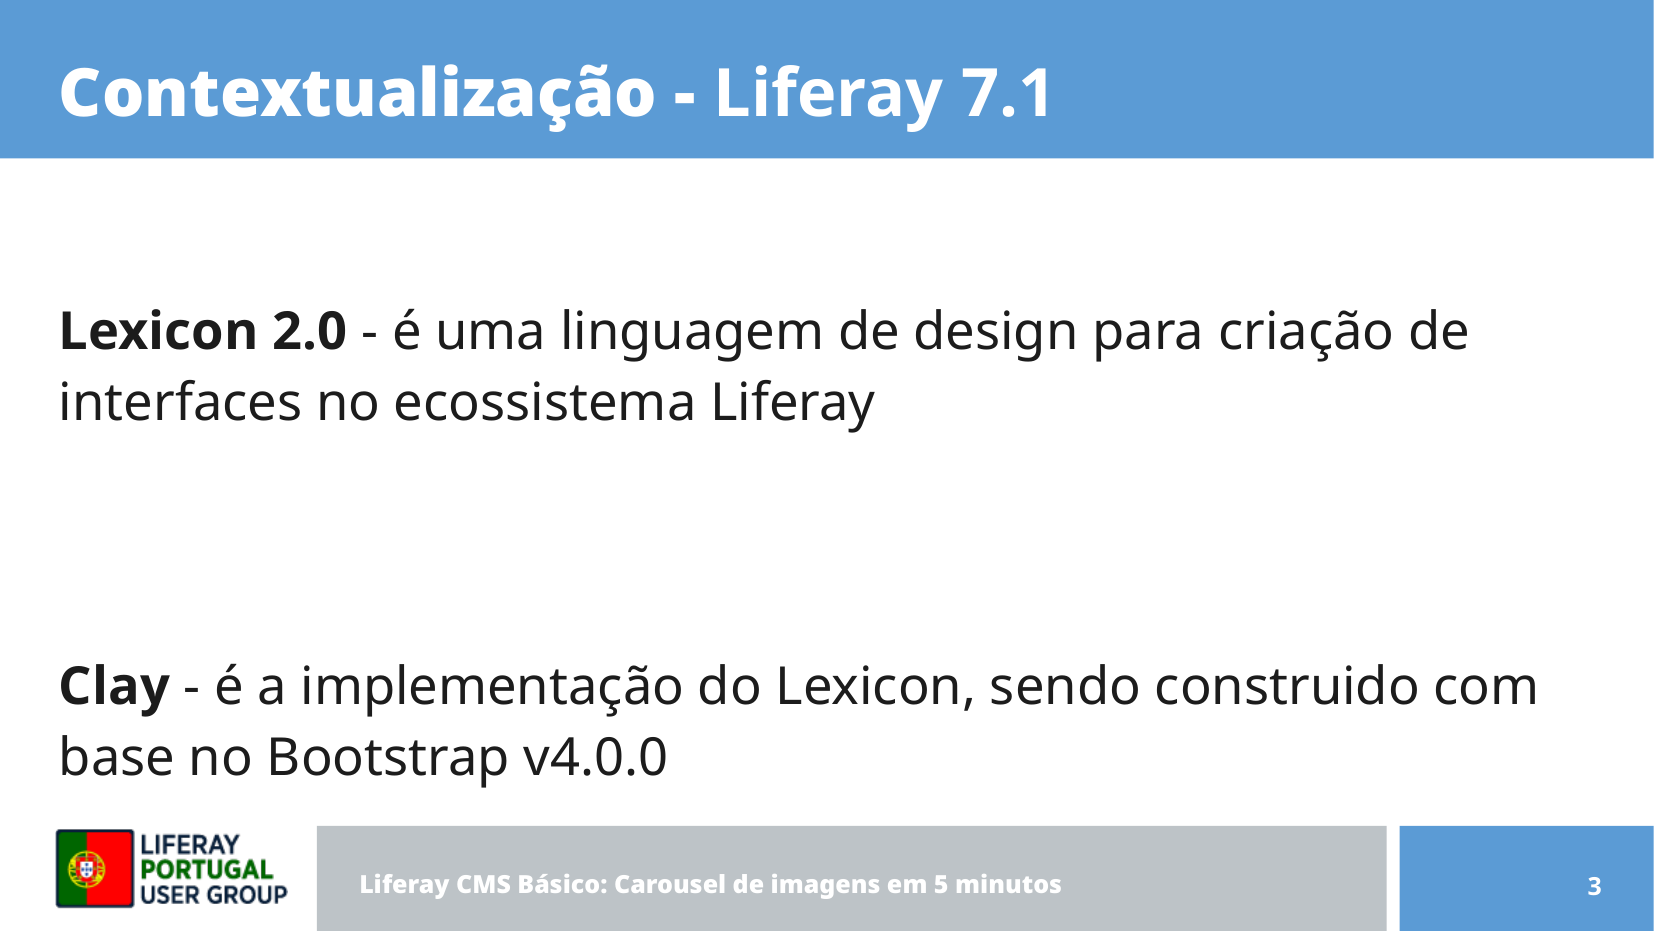

# Contextualização - Liferay 7.1
Lexicon 2.0 - é uma linguagem de design para criação de interfaces no ecossistema Liferay
Clay - é a implementação do Lexicon, sendo construido com base no Bootstrap v4.0.0
Criação de temas Liferay 7.0 - 12/09/2018